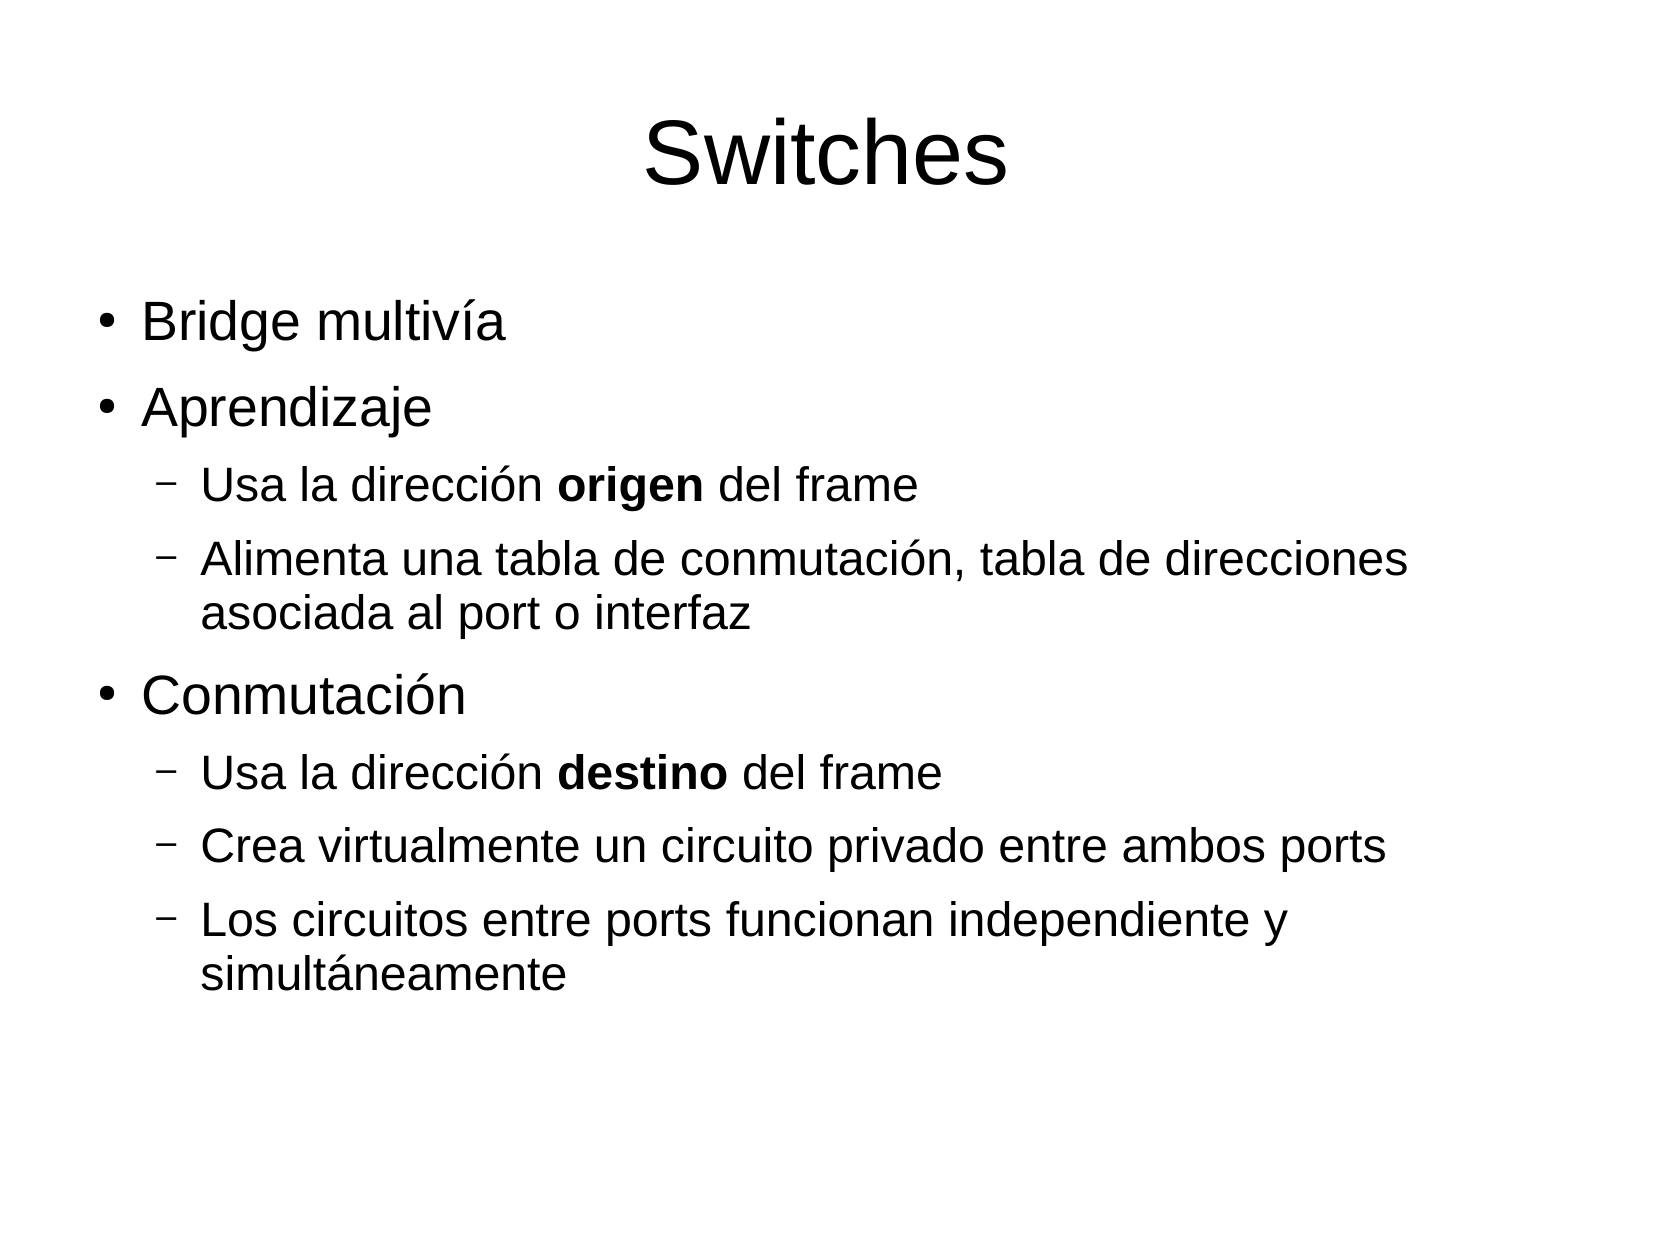

# Switches
Bridge multivía
Aprendizaje
Usa la dirección origen del frame
Alimenta una tabla de conmutación, tabla de direcciones asociada al port o interfaz
Conmutación
Usa la dirección destino del frame
Crea virtualmente un circuito privado entre ambos ports
Los circuitos entre ports funcionan independiente y simultáneamente